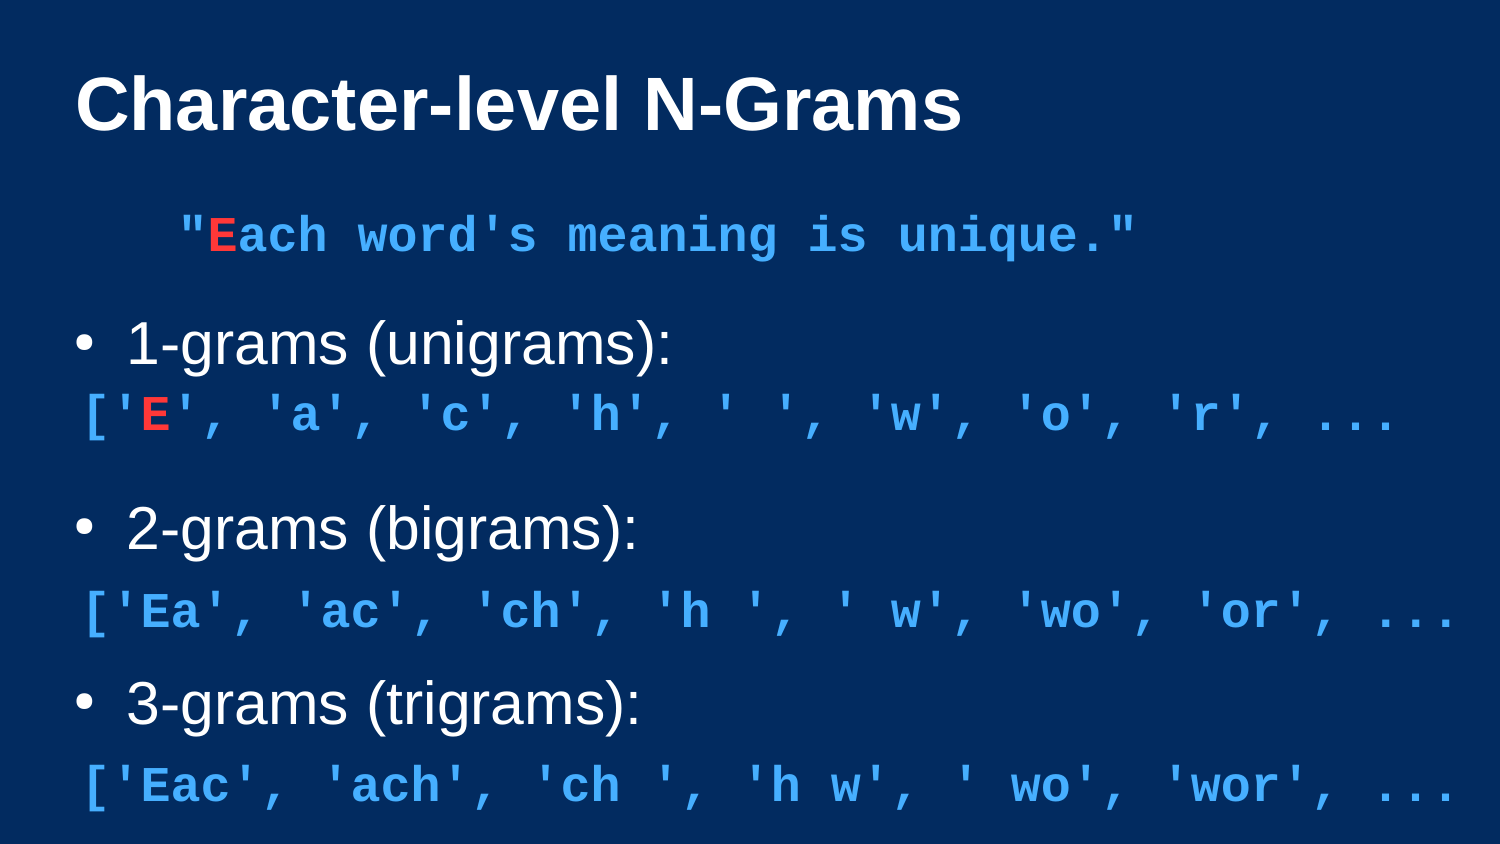

# Character-level N-Grams
"Each word's meaning is unique."
1-grams (unigrams):
2-grams (bigrams):
3-grams (trigrams):
['E', 'a', 'c', 'h', ' ', 'w', 'o', 'r', ...
['Ea', 'ac', 'ch', 'h ', ' w', 'wo', 'or', ...
['Eac', 'ach', 'ch ', 'h w', ' wo', 'wor', ...